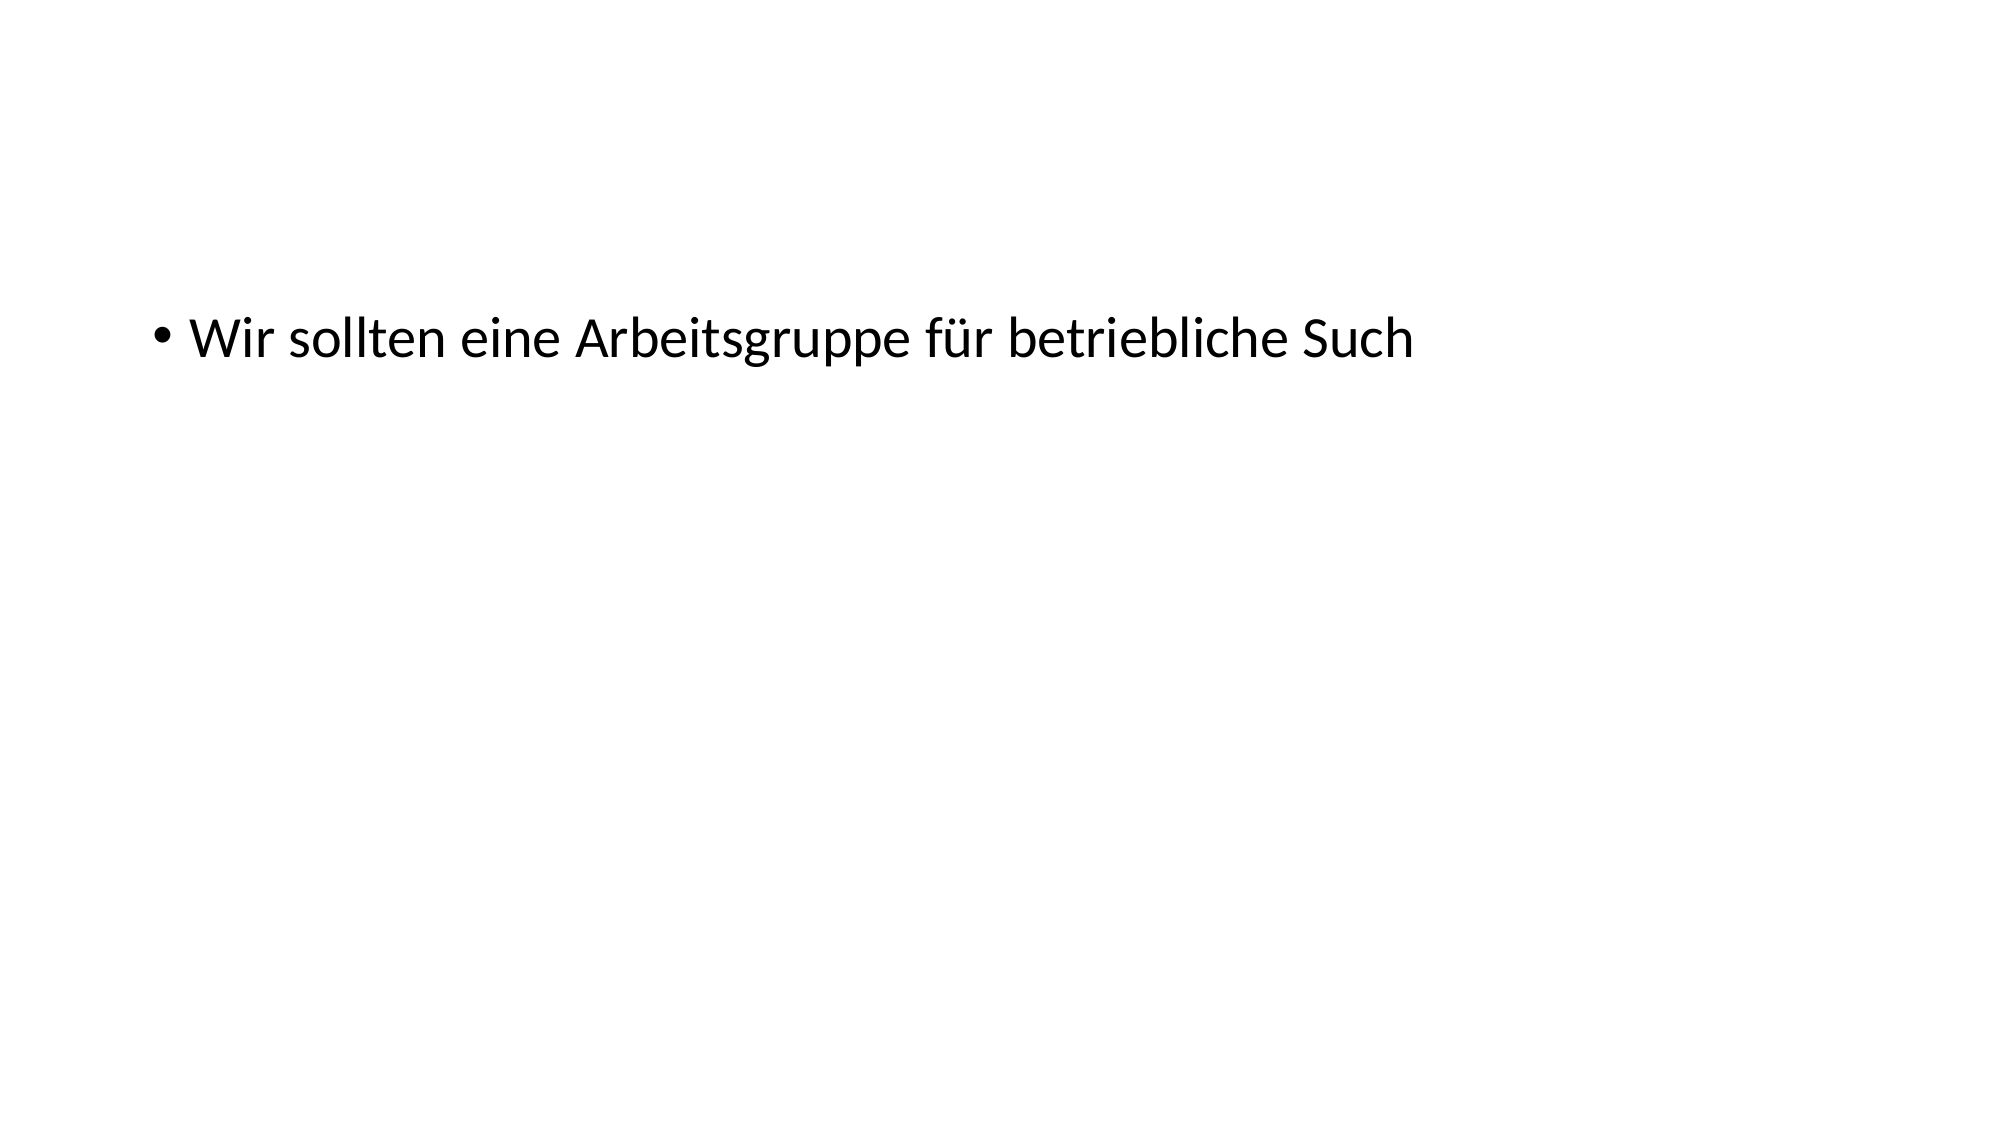

#
Wir sollten eine Arbeitsgruppe für betriebliche Such